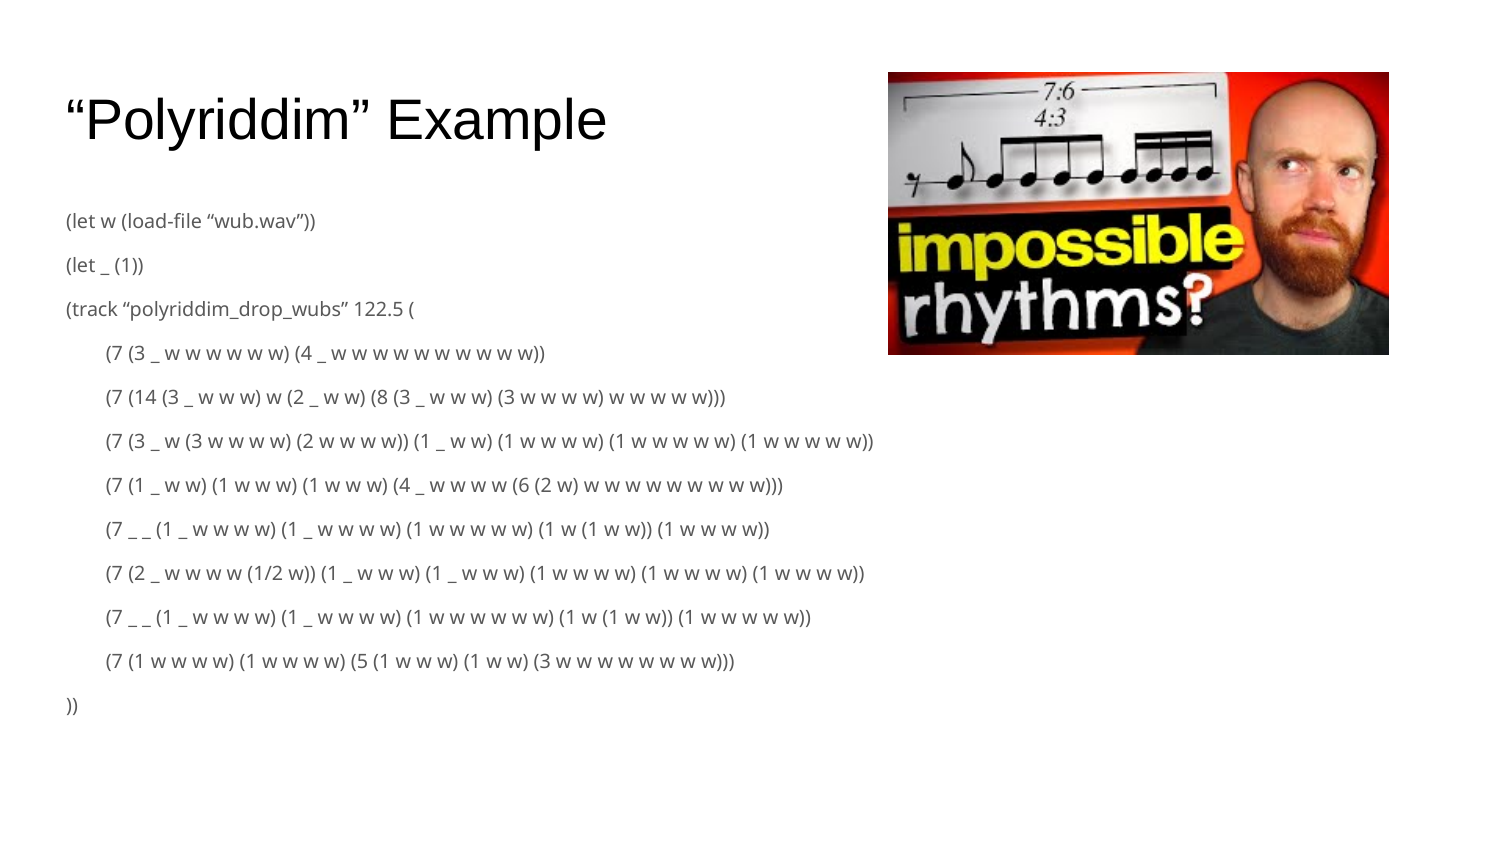

# “Polyriddim” Example
(let w (load-file “wub.wav”))
(let _ (1))
(track “polyriddim_drop_wubs” 122.5 (
	(7 (3 _ w w w w w w) (4 _ w w w w w w w w w w))
(7 (14 (3 _ w w w) w (2 _ w w) (8 (3 _ w w w) (3 w w w w) w w w w w)))
(7 (3 _ w (3 w w w w) (2 w w w w)) (1 _ w w) (1 w w w w) (1 w w w w w) (1 w w w w w))
(7 (1 _ w w) (1 w w w) (1 w w w) (4 _ w w w w (6 (2 w) w w w w w w w w w)))
(7 _ _ (1 _ w w w w) (1 _ w w w w) (1 w w w w w) (1 w (1 w w)) (1 w w w w))
(7 (2 _ w w w w (1/2 w)) (1 _ w w w) (1 _ w w w) (1 w w w w) (1 w w w w) (1 w w w w))
(7 _ _ (1 _ w w w w) (1 _ w w w w) (1 w w w w w w) (1 w (1 w w)) (1 w w w w w))
(7 (1 w w w w) (1 w w w w) (5 (1 w w w) (1 w w) (3 w w w w w w w w)))
))